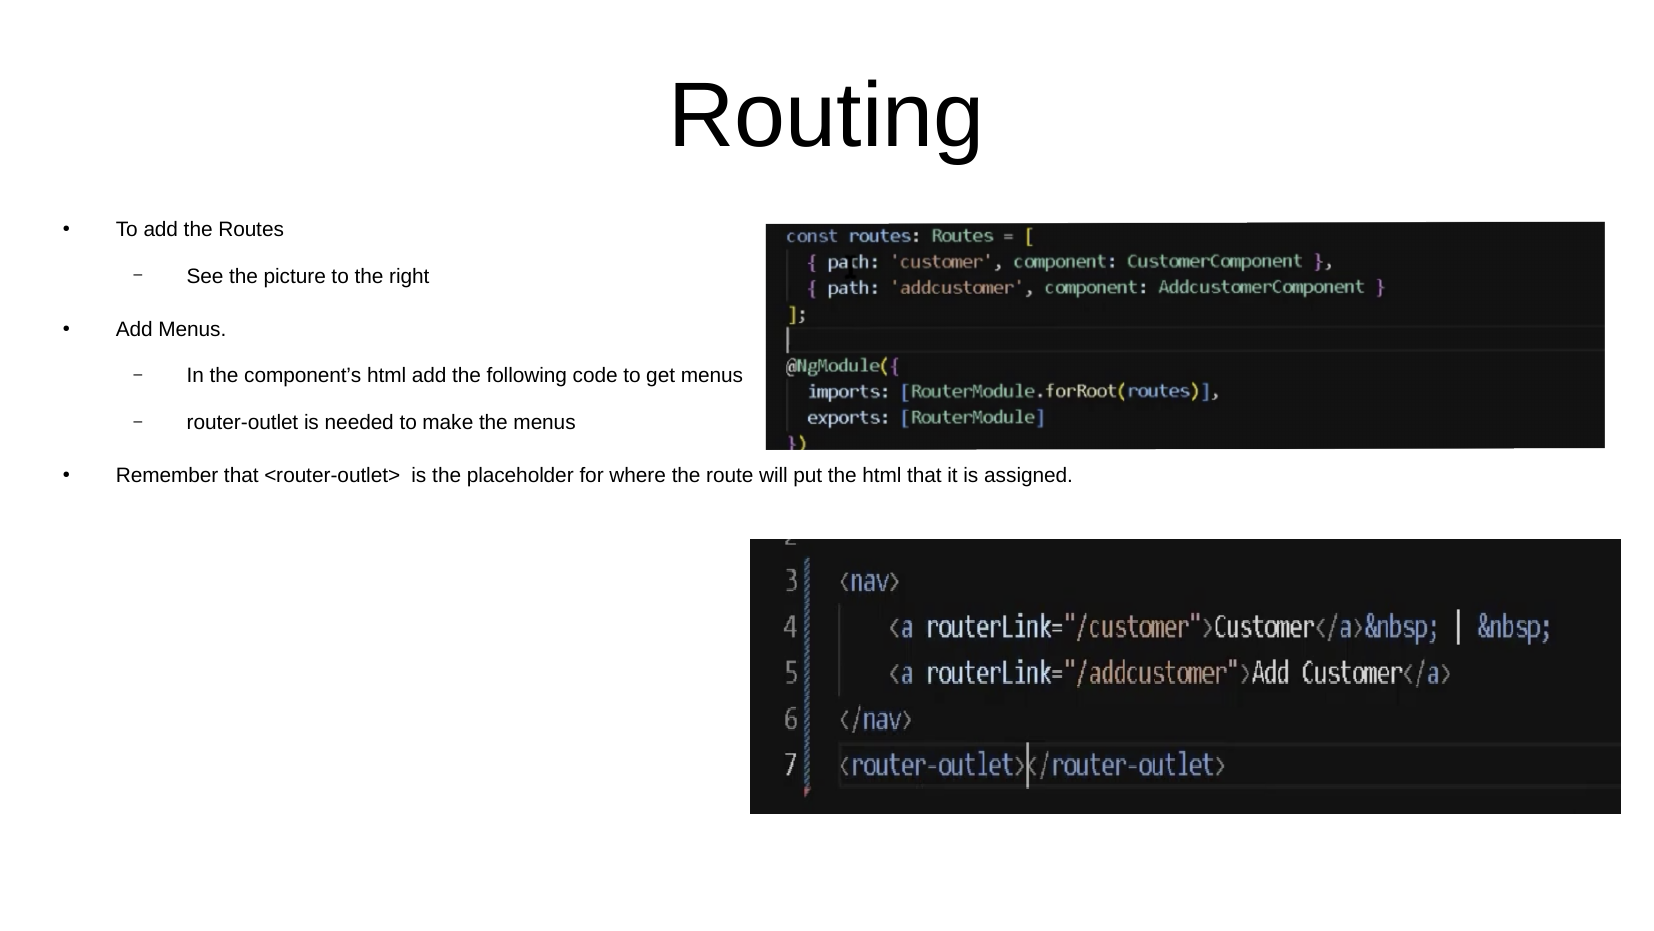

# Routing
To add the Routes
See the picture to the right
Add Menus.
In the component’s html add the following code to get menus
router-outlet is needed to make the menus
Remember that <router-outlet> is the placeholder for where the route will put the html that it is assigned.